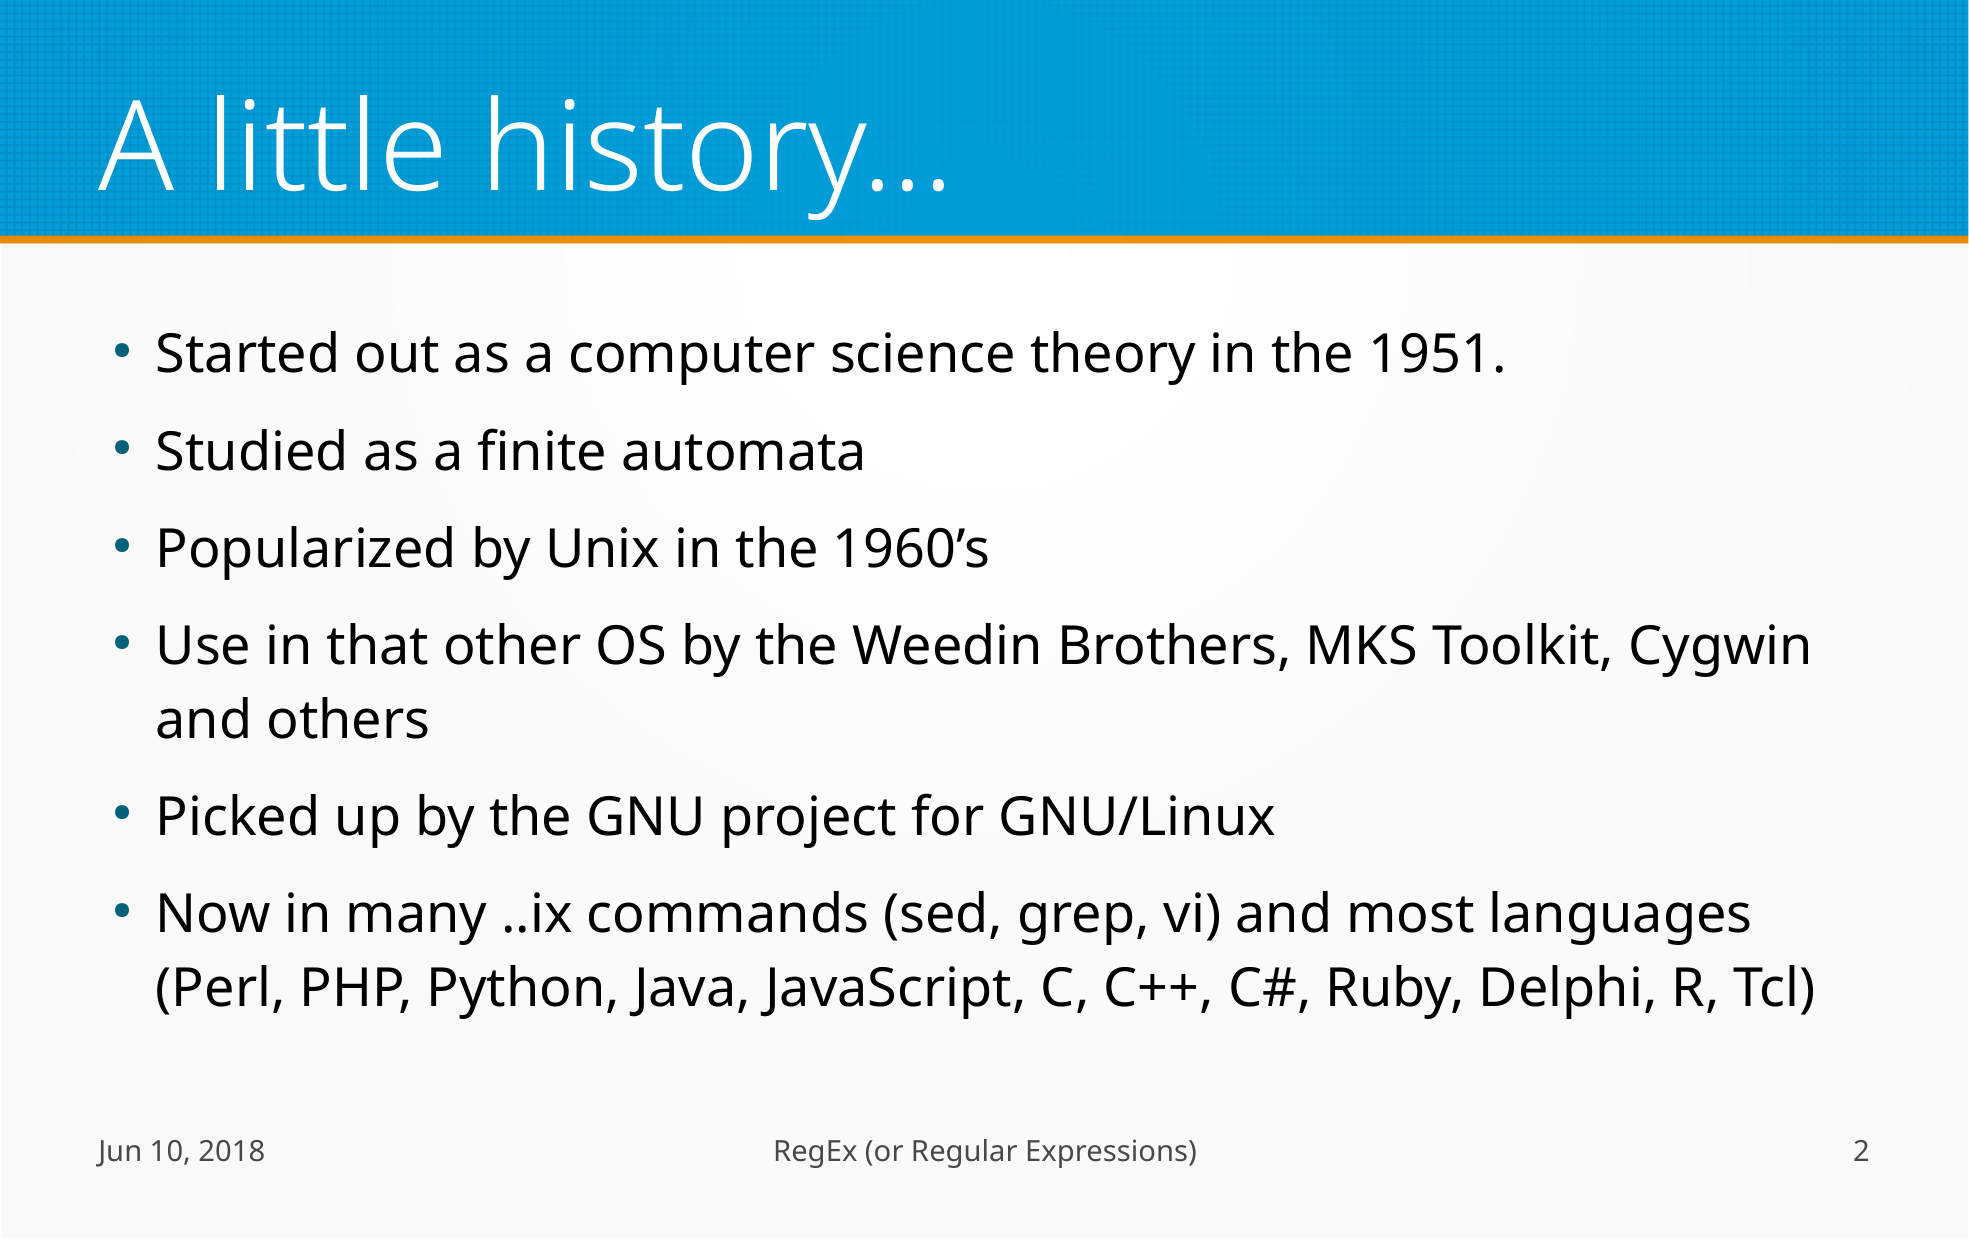

# A little history...
Started out as a computer science theory in the 1951.
Studied as a finite automata
Popularized by Unix in the 1960’s
Use in that other OS by the Weedin Brothers, MKS Toolkit, Cygwin and others
Picked up by the GNU project for GNU/Linux
Now in many ..ix commands (sed, grep, vi) and most languages (Perl, PHP, Python, Java, JavaScript, C, C++, C#, Ruby, Delphi, R, Tcl)
Jun 10, 2018
RegEx (or Regular Expressions)
2